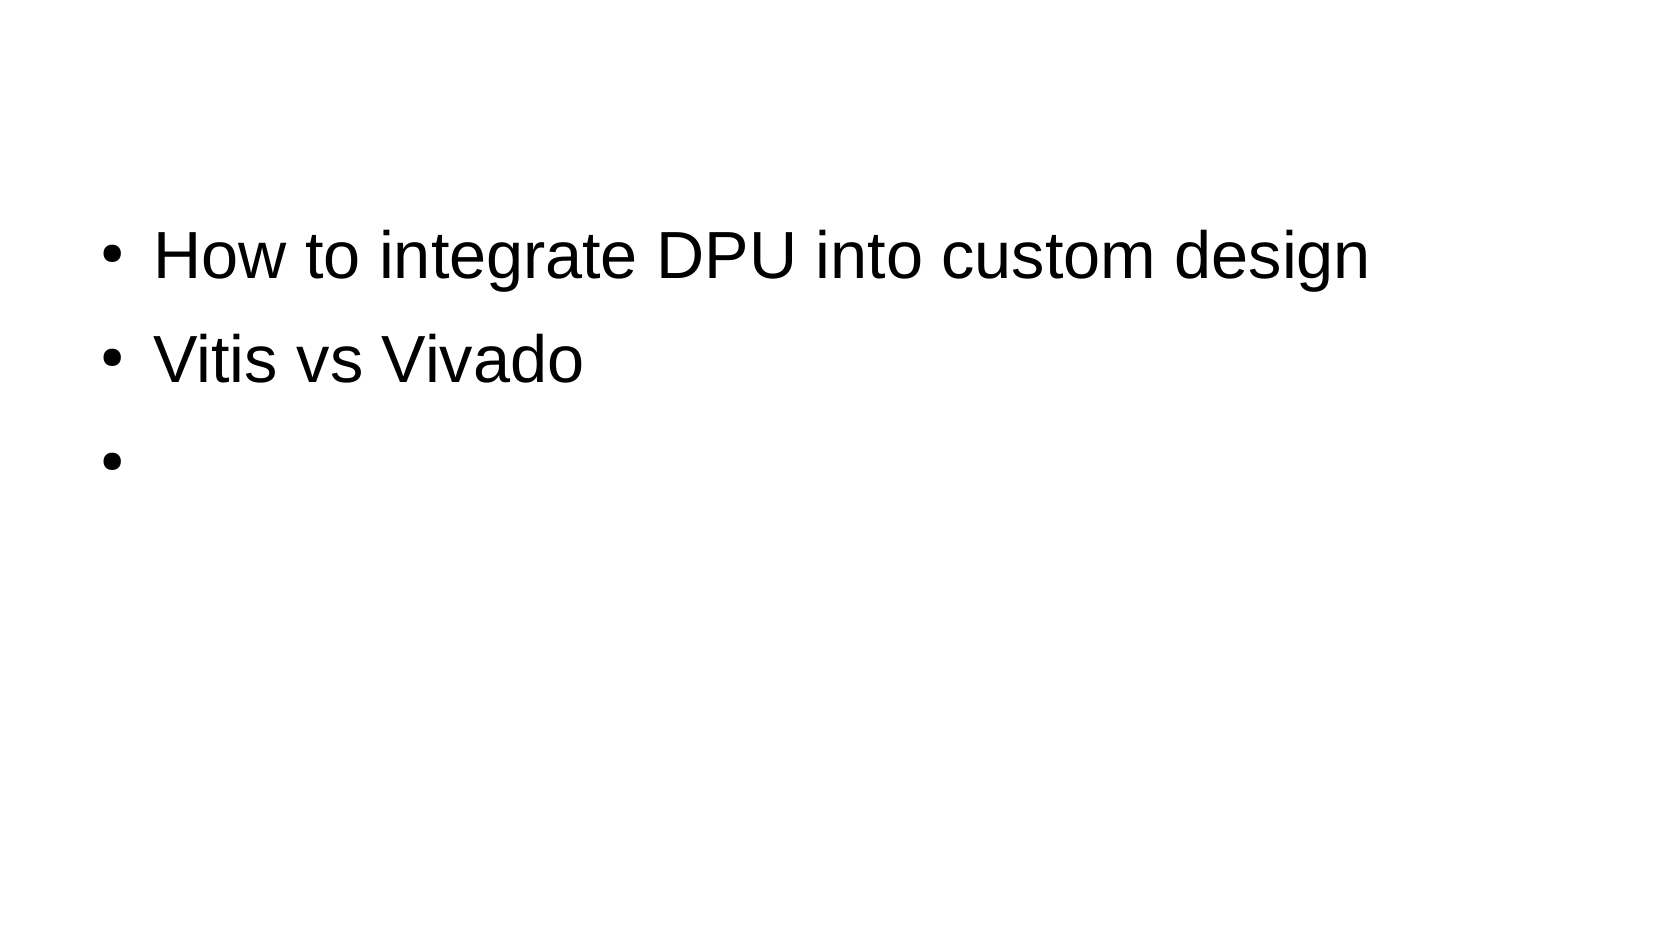

#
How to integrate DPU into custom design
Vitis vs Vivado